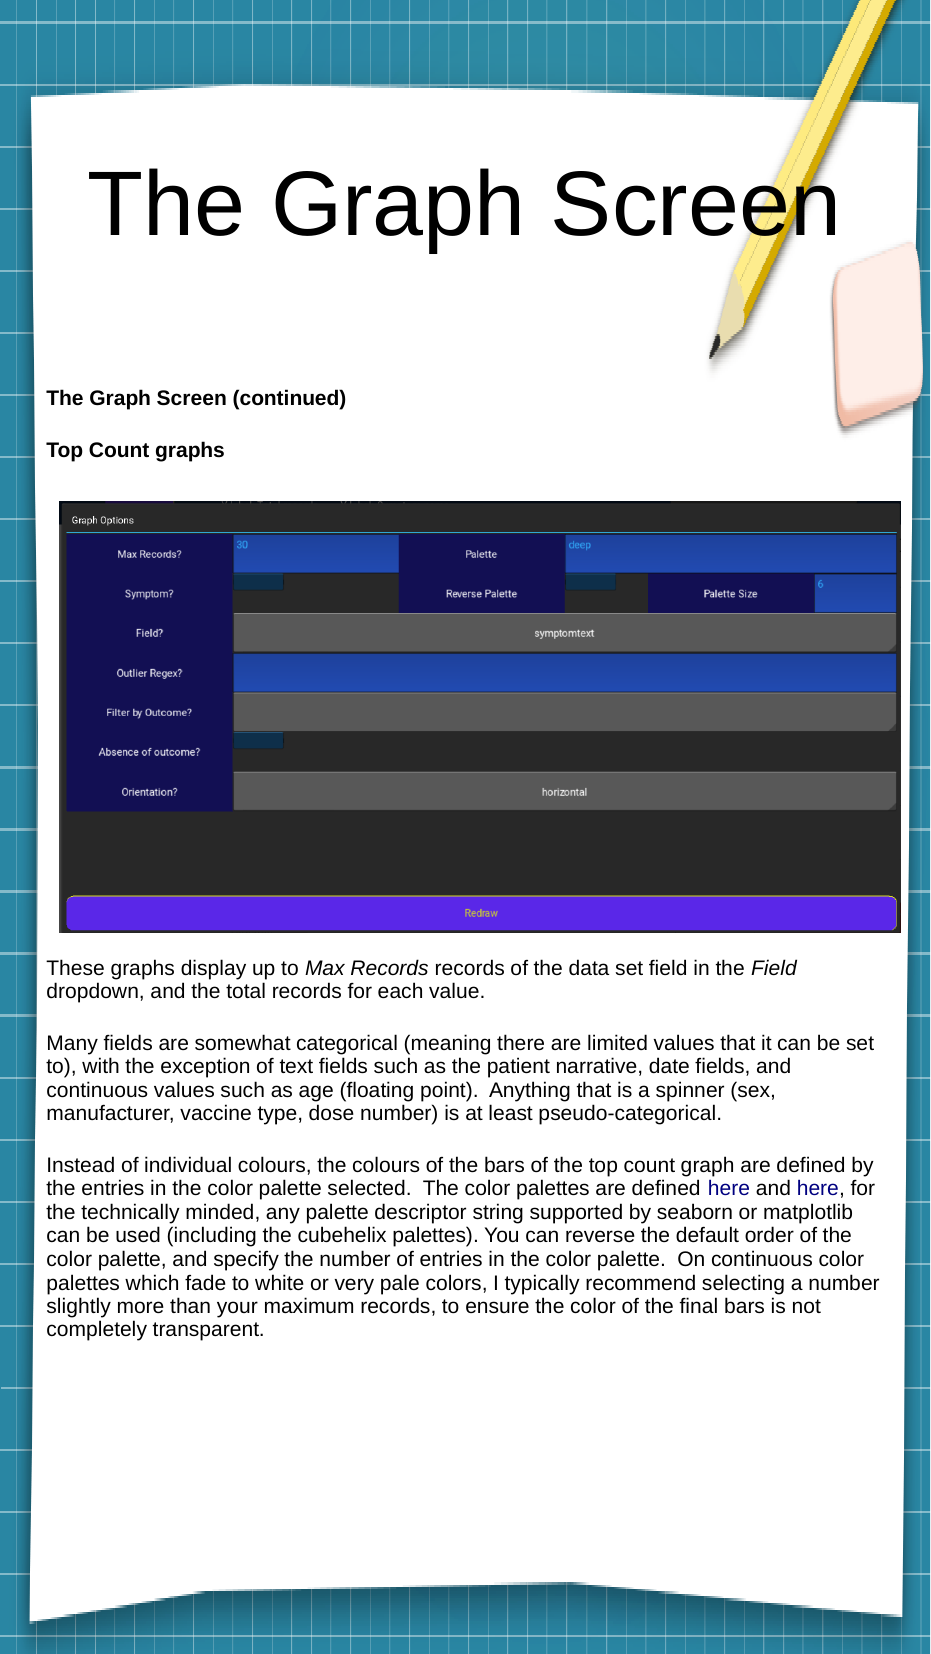

# The Graph Screen
The Graph Screen (continued)
Top Count graphs
These graphs display up to Max Records records of the data set field in the Field dropdown, and the total records for each value.
Many fields are somewhat categorical (meaning there are limited values that it can be set to), with the exception of text fields such as the patient narrative, date fields, and continuous values such as age (floating point). Anything that is a spinner (sex, manufacturer, vaccine type, dose number) is at least pseudo-categorical.
Instead of individual colours, the colours of the bars of the top count graph are defined by the entries in the color palette selected. The color palettes are defined here and here, for the technically minded, any palette descriptor string supported by seaborn or matplotlib can be used (including the cubehelix palettes). You can reverse the default order of the color palette, and specify the number of entries in the color palette. On continuous color palettes which fade to white or very pale colors, I typically recommend selecting a number slightly more than your maximum records, to ensure the color of the final bars is not completely transparent.